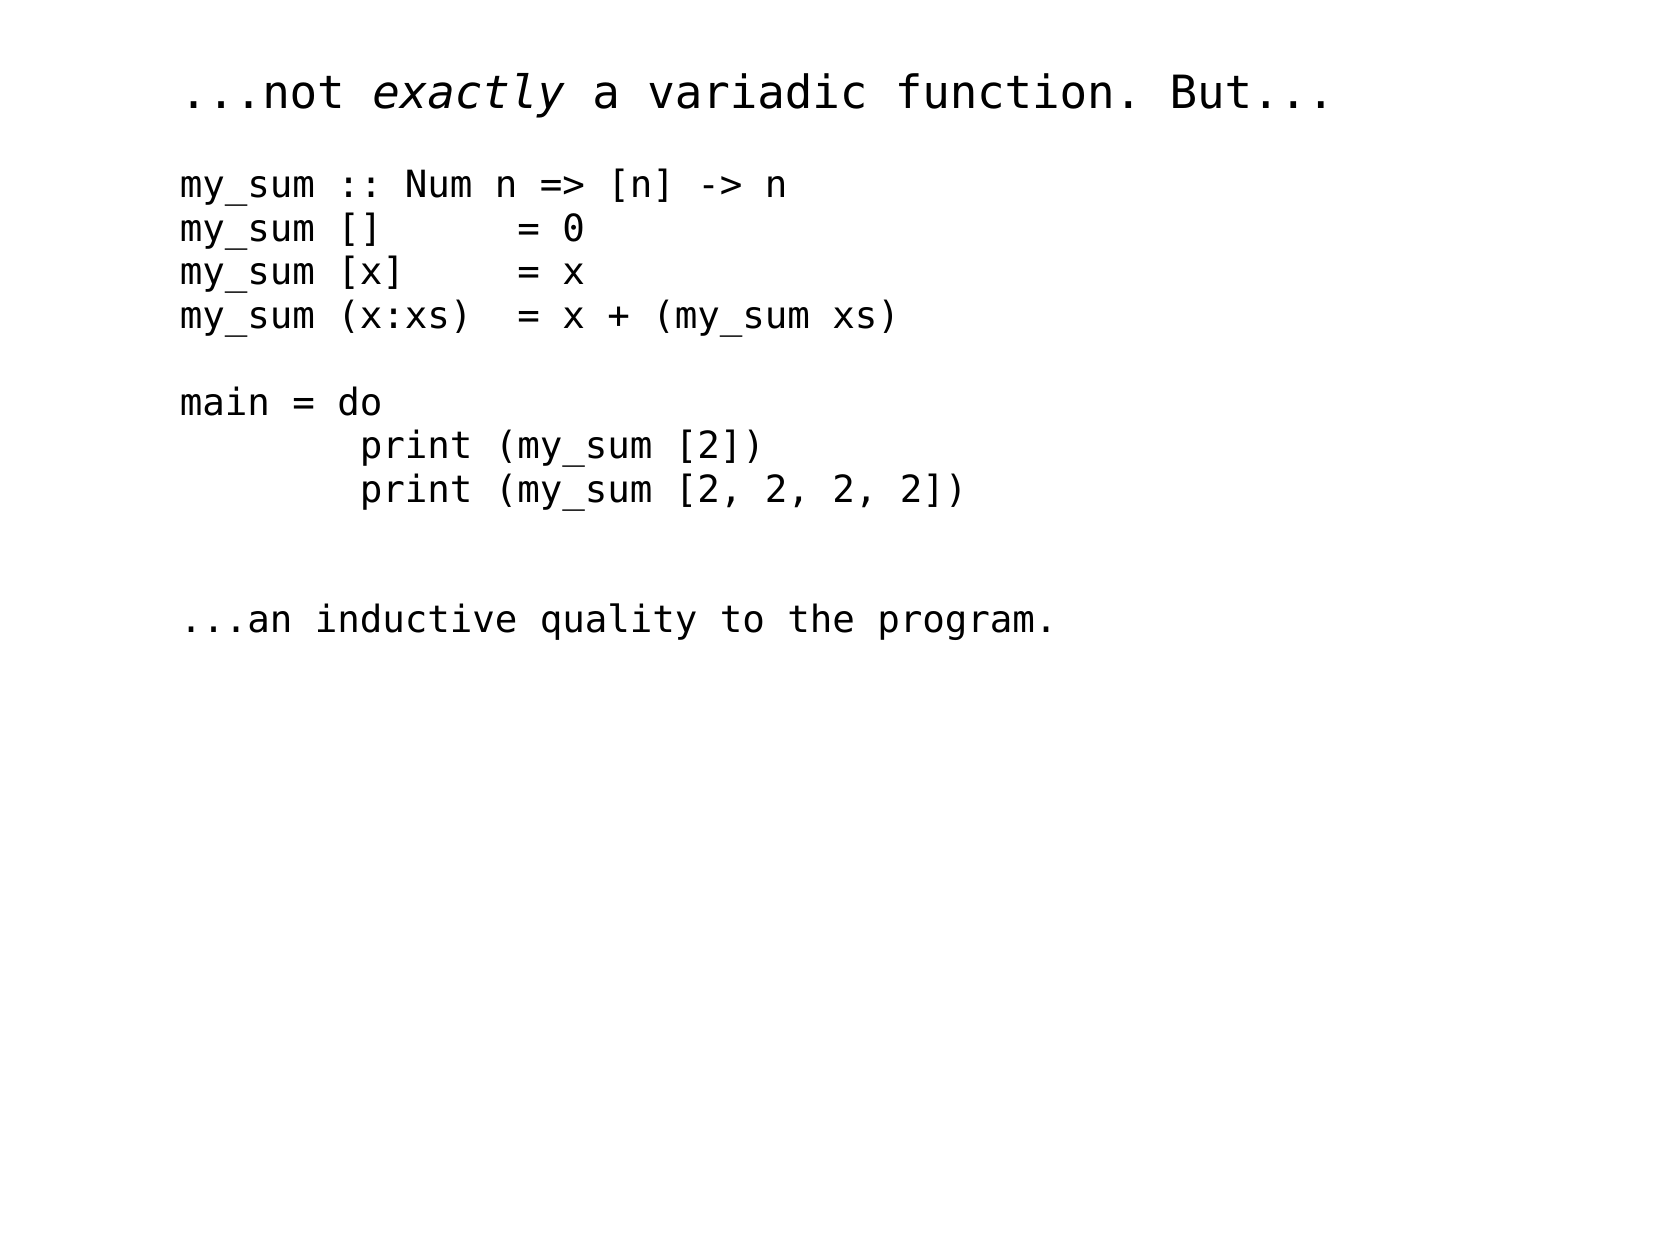

...not exactly a variadic function. But...
my_sum :: Num n => [n] -> n
my_sum [] = 0
my_sum [x] = x
my_sum (x:xs) = x + (my_sum xs)
main = do
 print (my_sum [2])
 print (my_sum [2, 2, 2, 2])
...an inductive quality to the program.